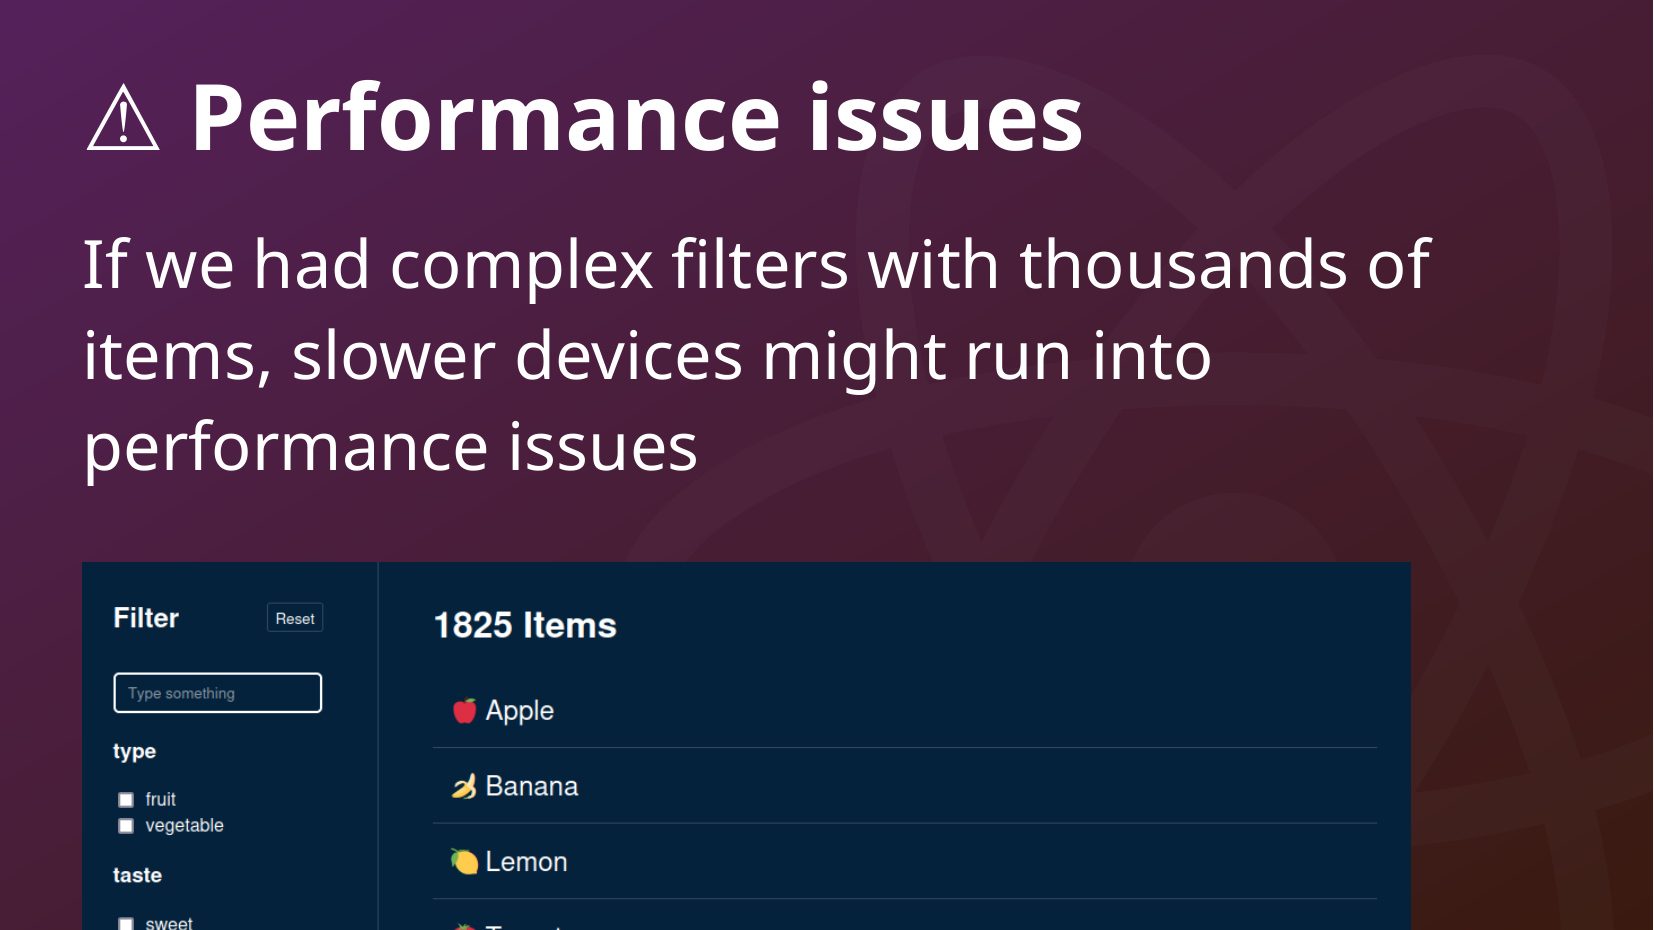

# ⚠️ Performance issues
If we had complex filters with thousands of items, slower devices might run into performance issues